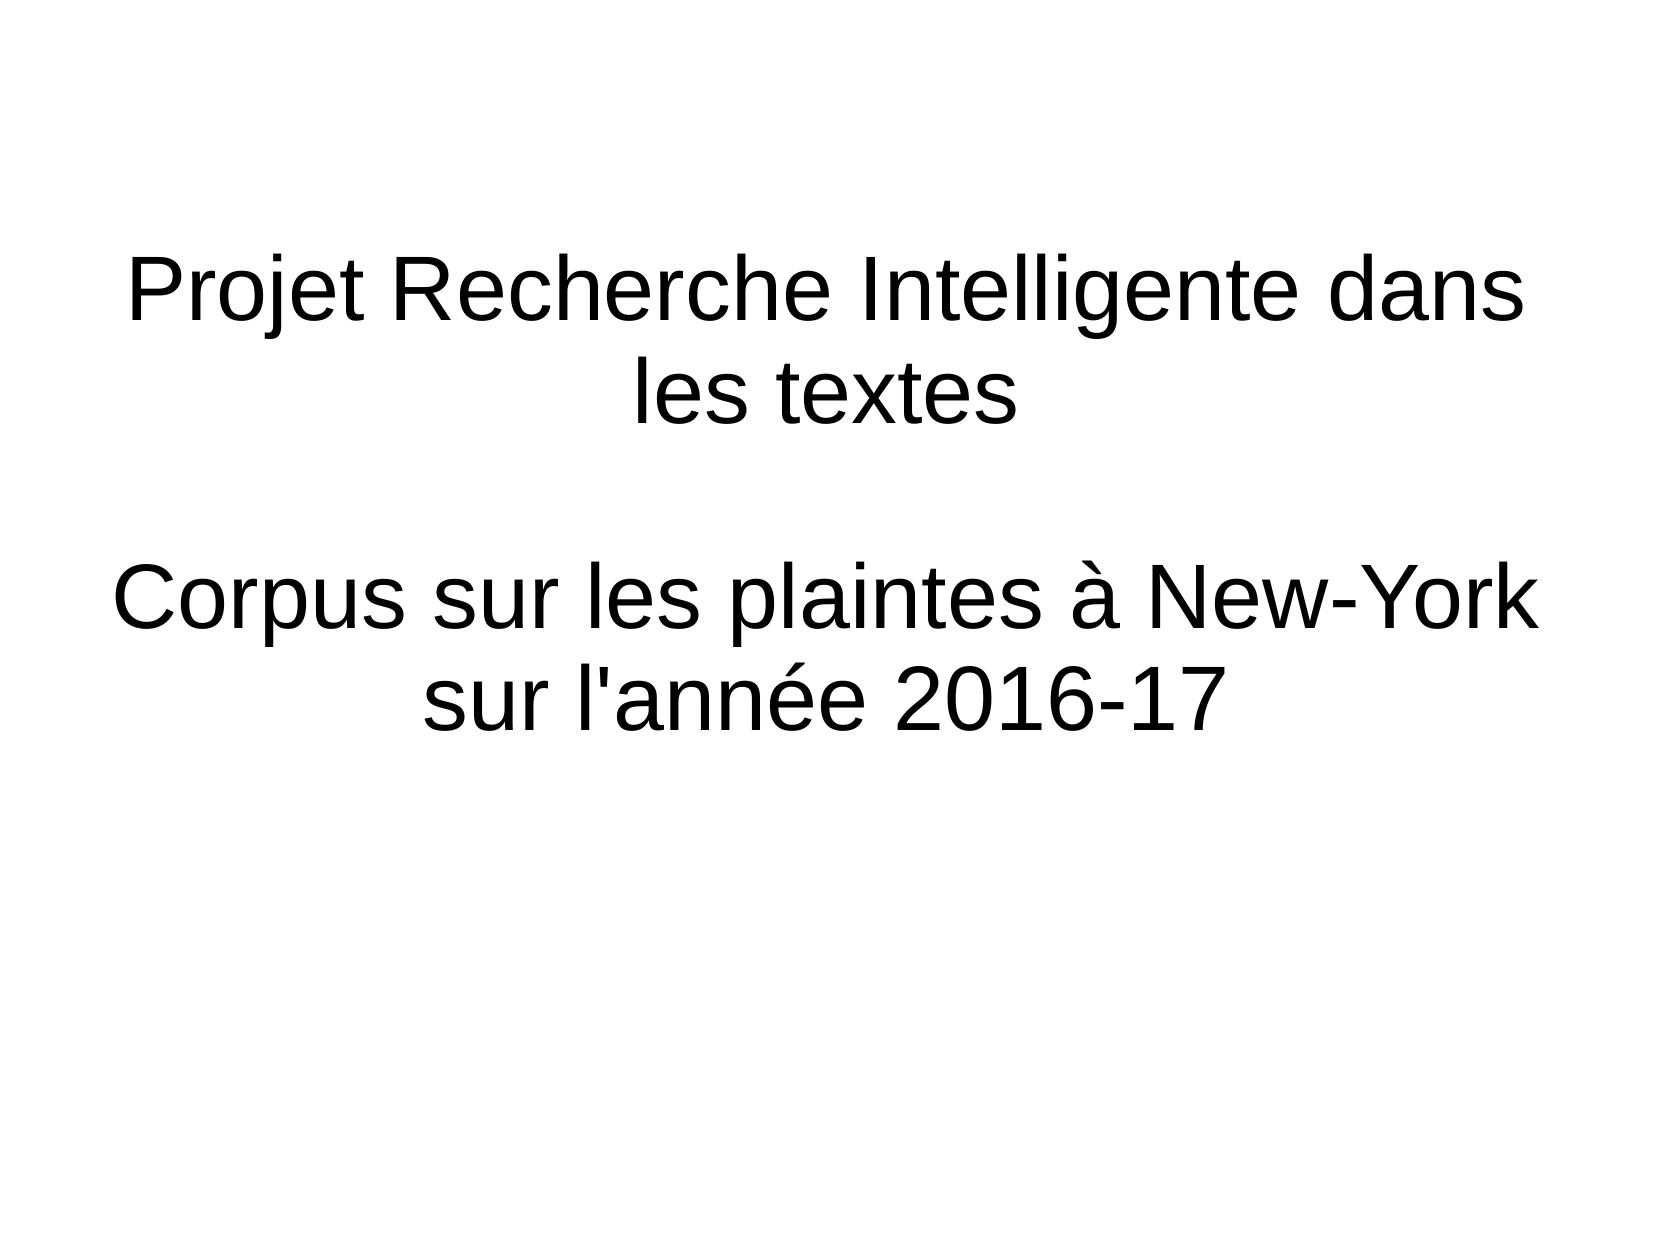

# Projet Recherche Intelligente dans les textes Corpus sur les plaintes à New-York sur l'année 2016-17